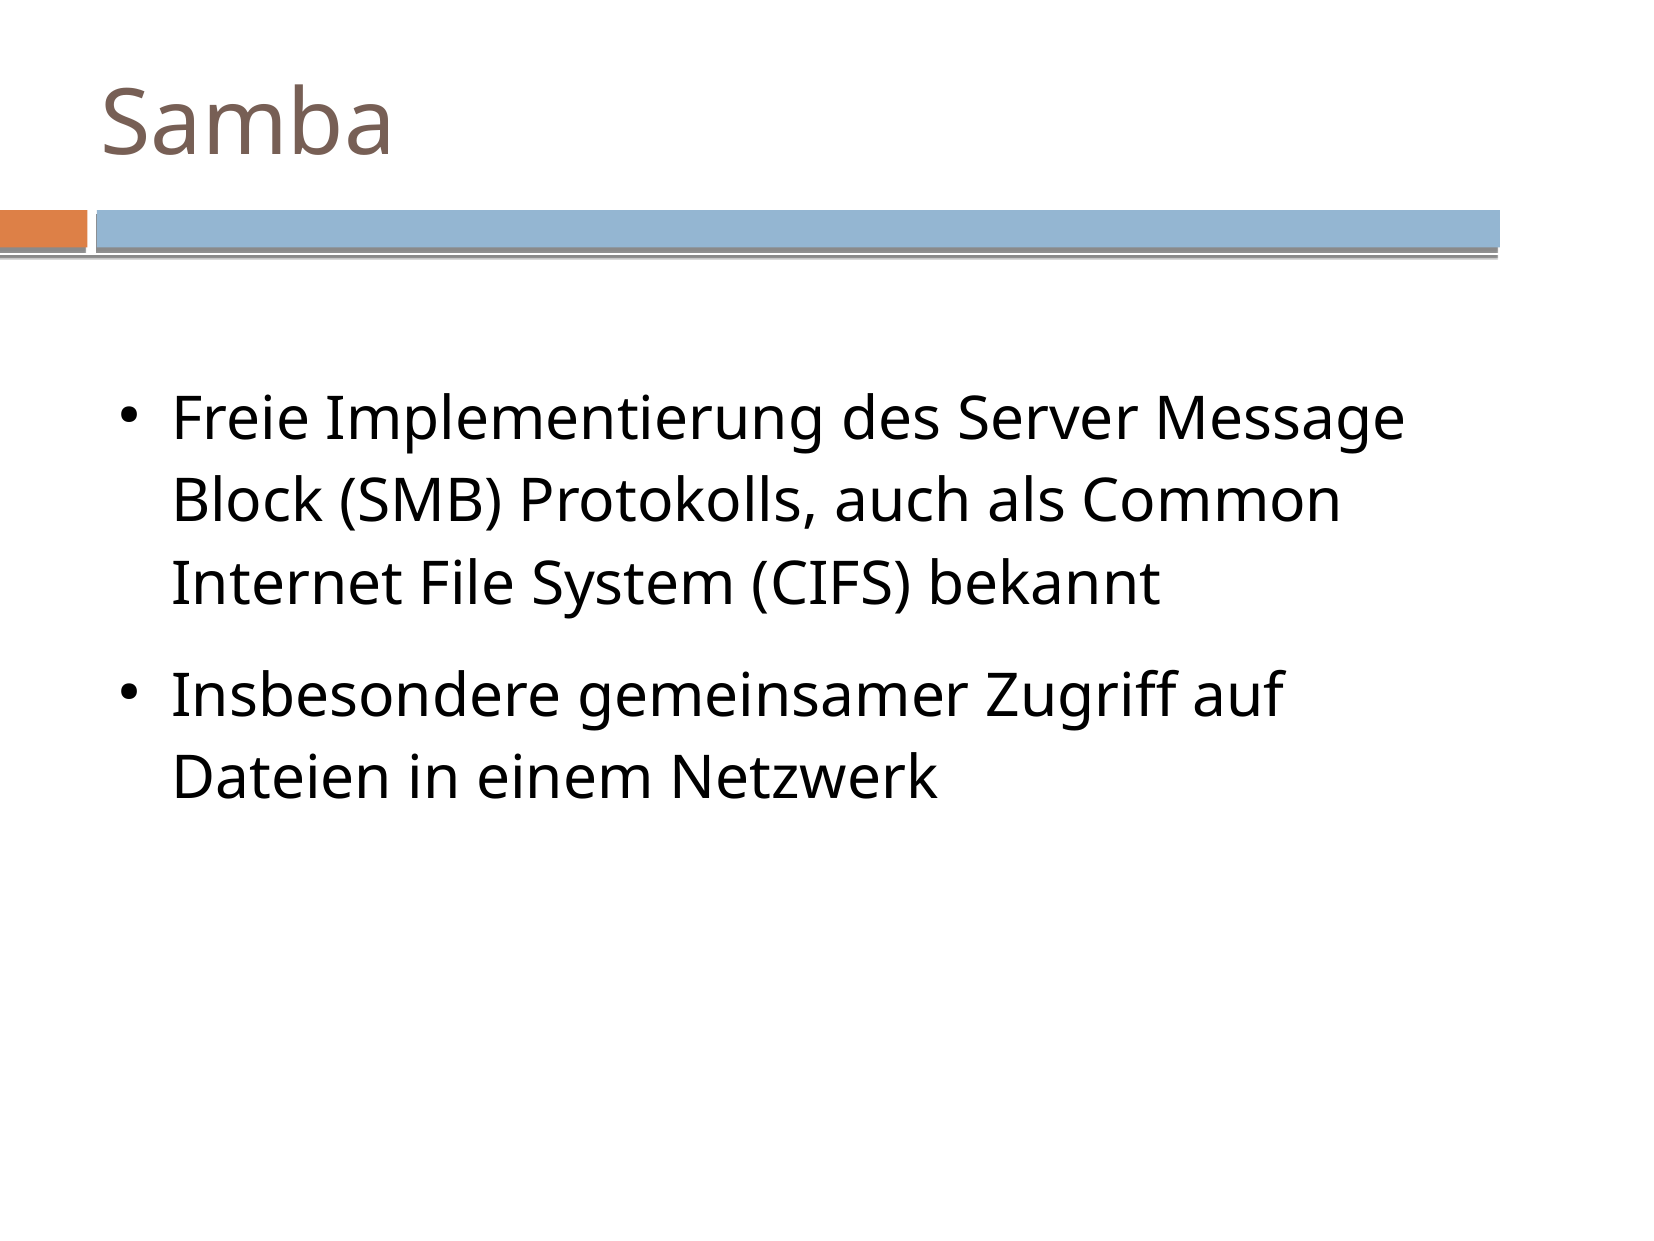

# Samba
Freie Implementierung des Server Message Block (SMB) Protokolls, auch als Common Internet File System (CIFS) bekannt
Insbesondere gemeinsamer Zugriff auf Dateien in einem Netzwerk